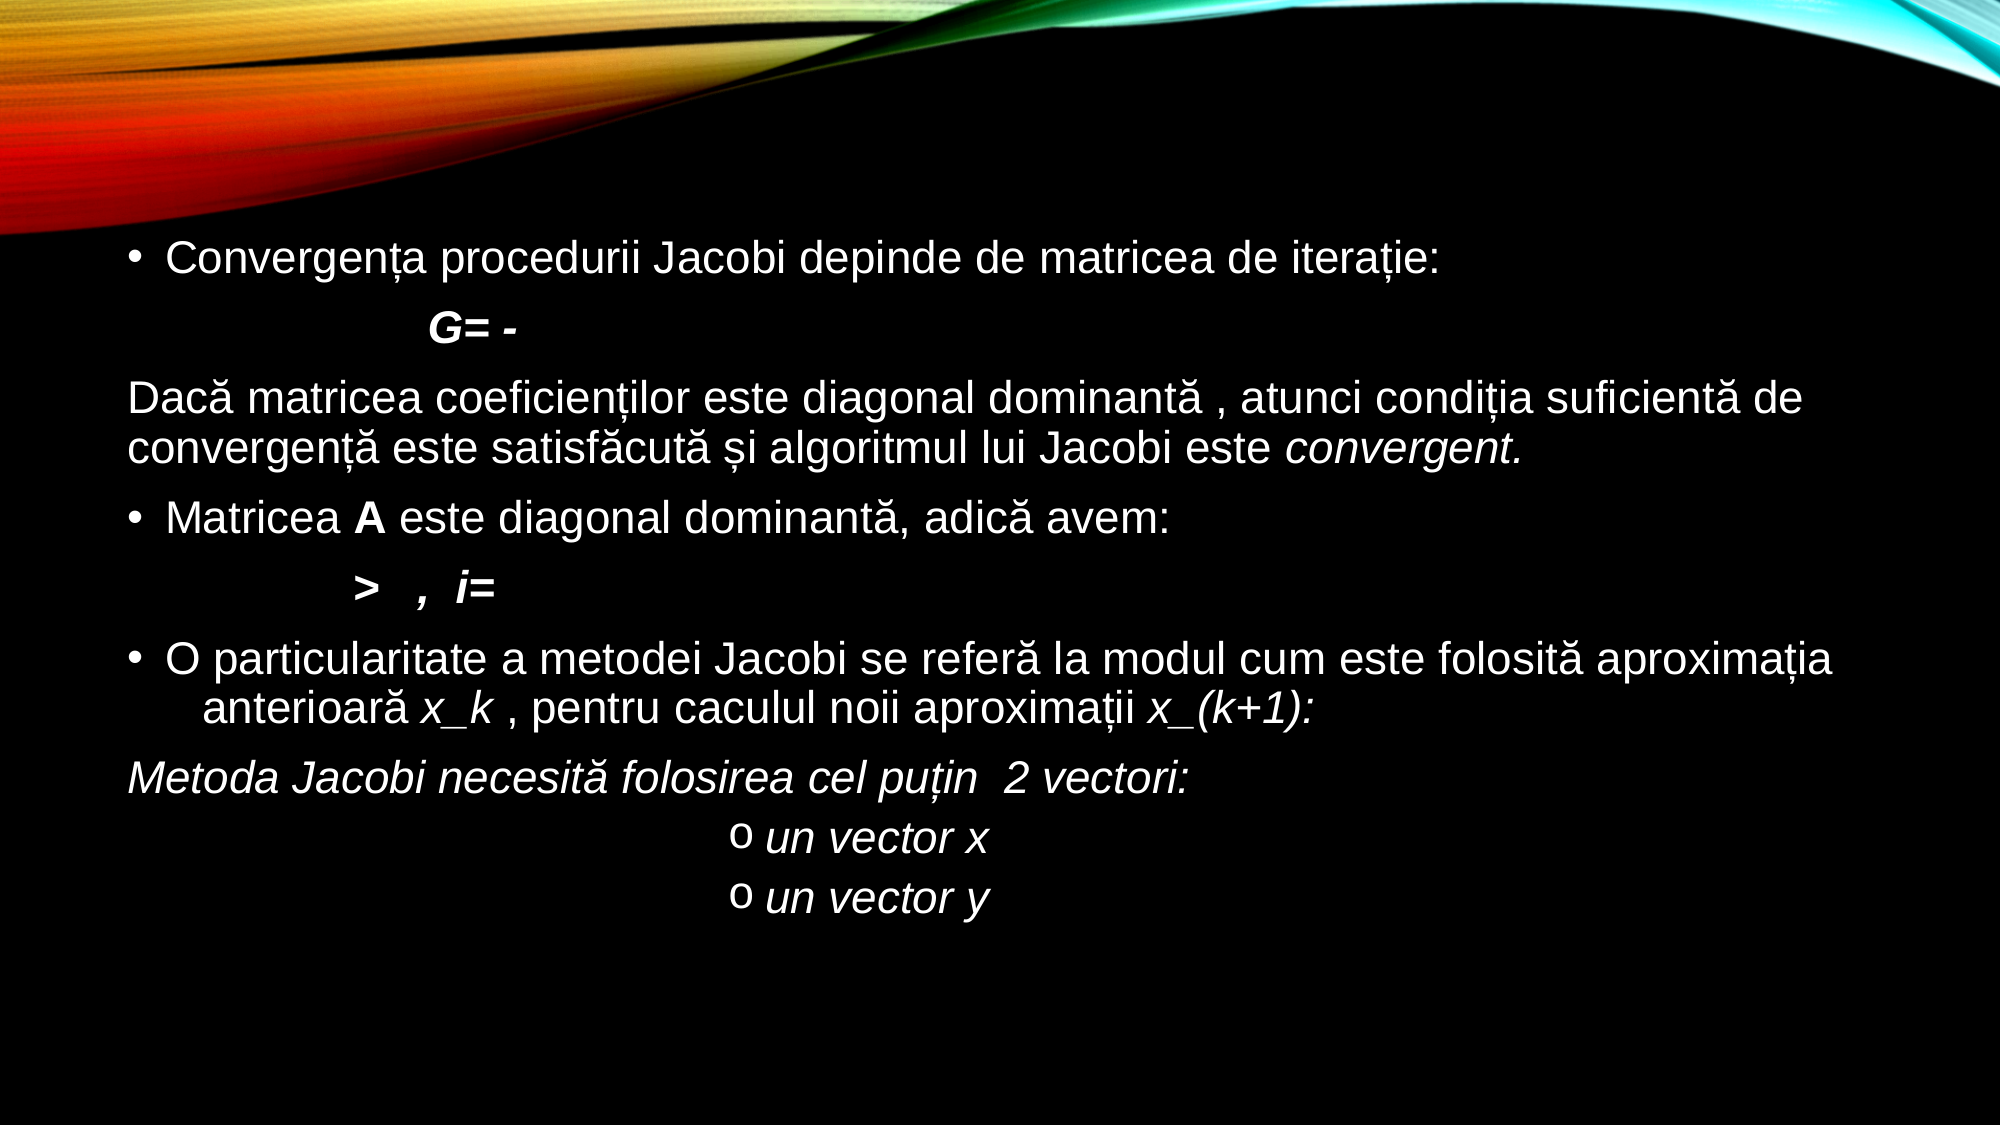

# Convergența procedurii Jacobi depinde de matricea de iterație:
				G= -
Dacă matricea coeficienților este diagonal dominantă , atunci condiția suficientă de convergență este satisfăcută și algoritmul lui Jacobi este convergent.
Matricea A este diagonal dominantă, adică avem:
			> , i=
O particularitate a metodei Jacobi se referă la modul cum este folosită aproximația anterioară x_k , pentru caculul noii aproximații x_(k+1):
Metoda Jacobi necesită folosirea cel puțin 2 vectori:
un vector x
un vector y